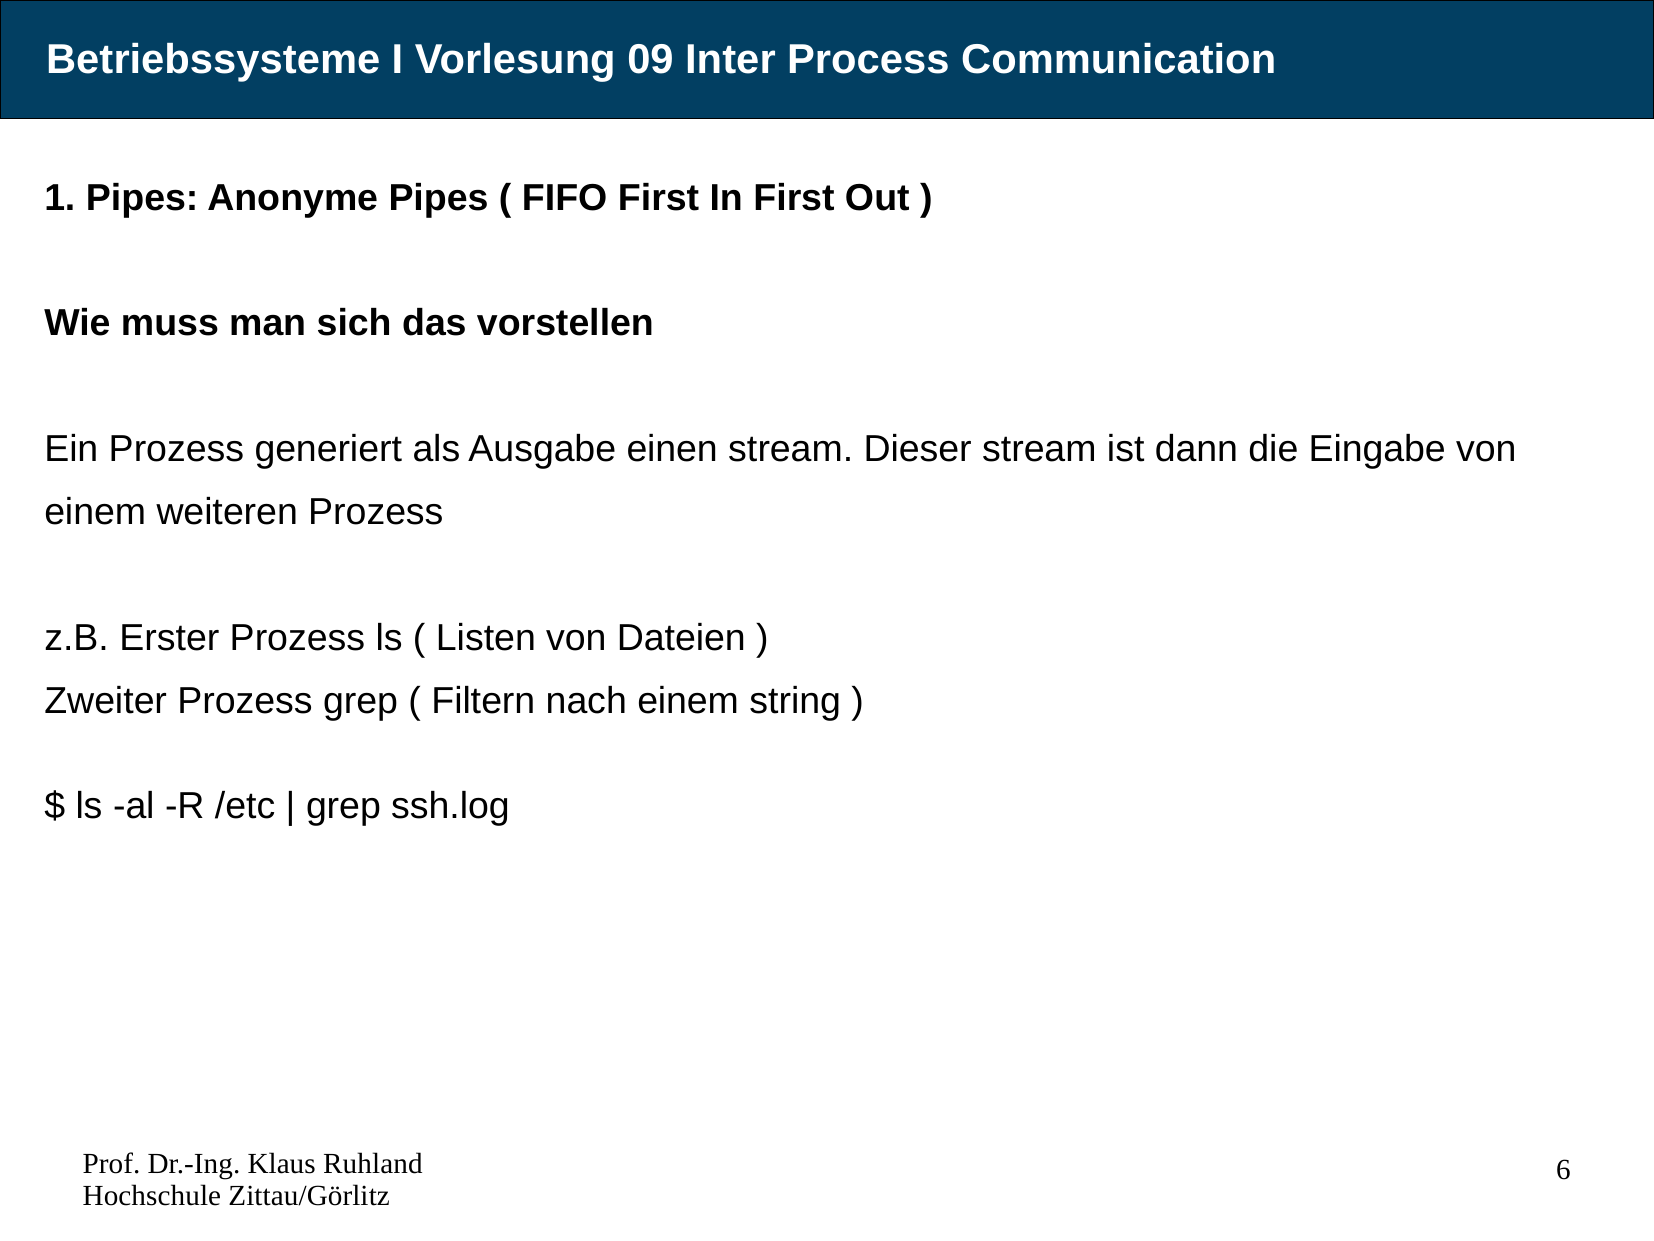

1. Pipes: Anonyme Pipes ( FIFO First In First Out )
Wie muss man sich das vorstellen
Ein Prozess generiert als Ausgabe einen stream. Dieser stream ist dann die Eingabe von einem weiteren Prozess
z.B. Erster Prozess ls ( Listen von Dateien )
Zweiter Prozess grep ( Filtern nach einem string )
$ ls -al -R /etc | grep ssh.log
6